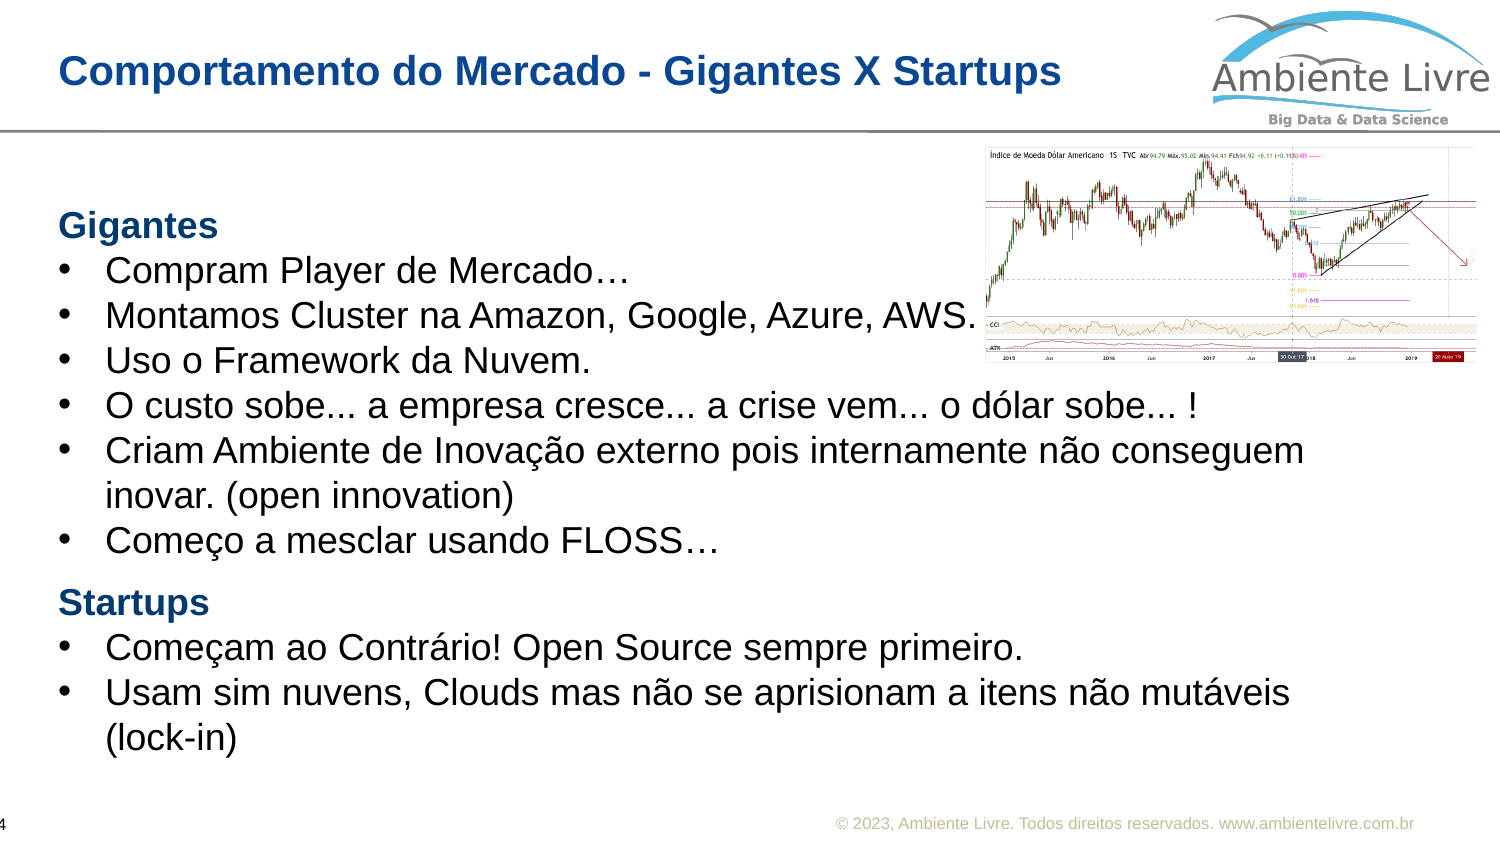

# Comportamento do Mercado - Gigantes X Startups
Gigantes
Compram Player de Mercado…
Montamos Cluster na Amazon, Google, Azure, AWS.
Uso o Framework da Nuvem.
O custo sobe... a empresa cresce... a crise vem... o dólar sobe... !
Criam Ambiente de Inovação externo pois internamente não conseguem inovar. (open innovation)
Começo a mesclar usando FLOSS…
Startups
Começam ao Contrário! Open Source sempre primeiro.
Usam sim nuvens, Clouds mas não se aprisionam a itens não mutáveis (lock-in)